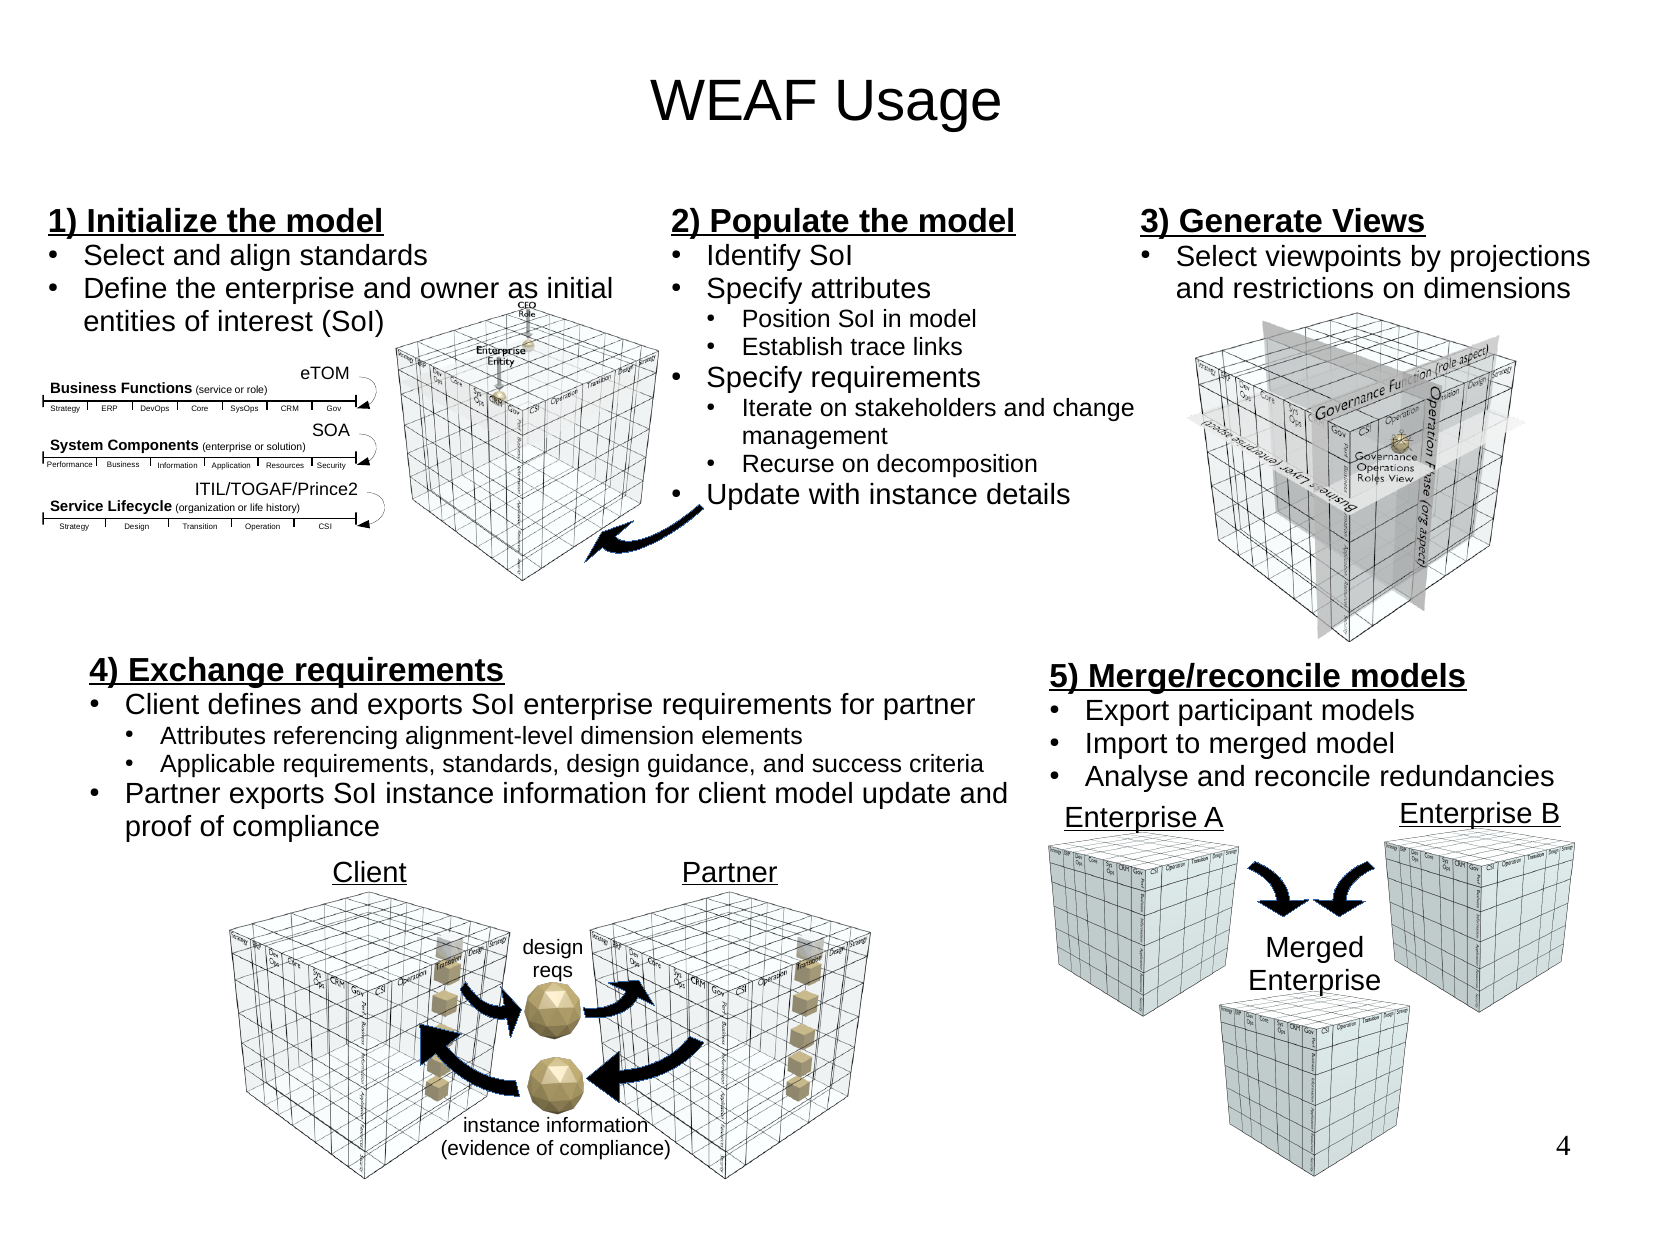

# WEAF Usage
1) Initialize the model
Select and align standards
Define the enterprise and owner as initial entities of interest (SoI)
2) Populate the model
Identify SoI
Specify attributes
Position SoI in model
Establish trace links
Specify requirements
Iterate on stakeholders and change management
Recurse on decomposition
Update with instance details
3) Generate Views
Select viewpoints by projections and restrictions on dimensions
4) Exchange requirements
Client defines and exports SoI enterprise requirements for partner
Attributes referencing alignment-level dimension elements
Applicable requirements, standards, design guidance, and success criteria
Partner exports SoI instance information for client model update and proof of compliance
5) Merge/reconcile models
Export participant models
Import to merged model
Analyse and reconcile redundancies
Enterprise B
Enterprise A
Merged
Enterprise
Client
Partner
design
reqs
instance information
(evidence of compliance)
4